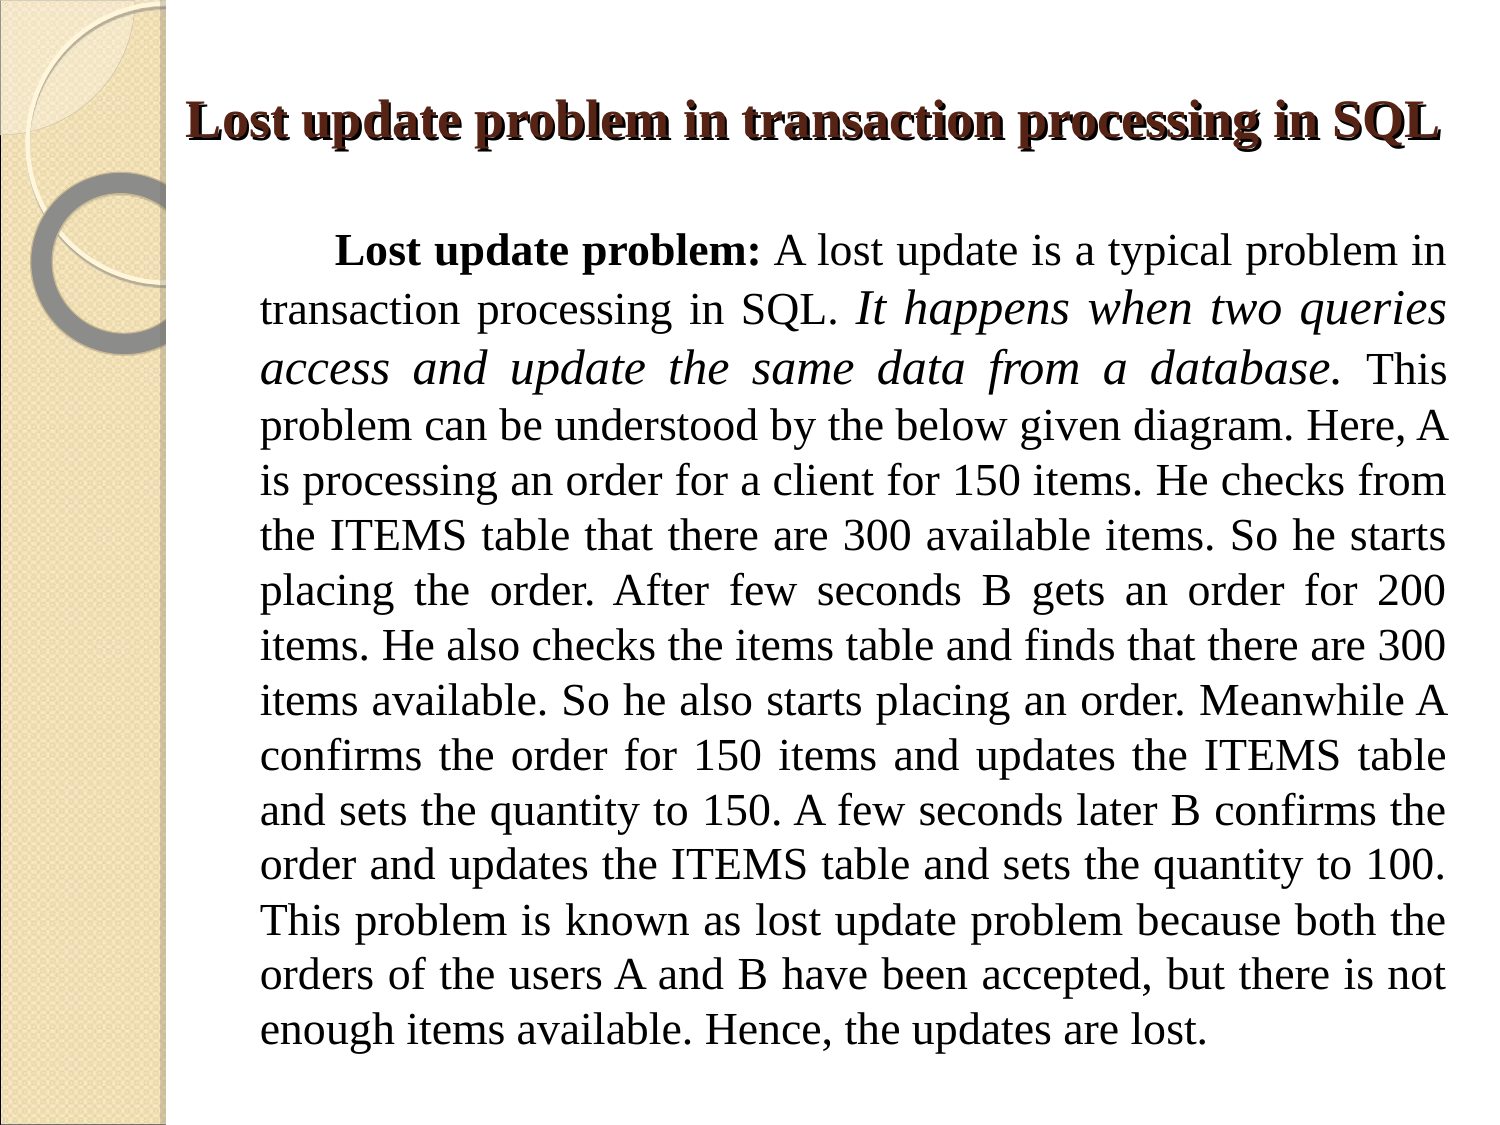

# Lost update problem in transaction processing in SQL
	Lost update problem: A lost update is a typical problem in transaction processing in SQL. It happens when two queries access and update the same data from a database. This problem can be understood by the below given diagram. Here, A is processing an order for a client for 150 items. He checks from the ITEMS table that there are 300 available items. So he starts placing the order. After few seconds B gets an order for 200 items. He also checks the items table and finds that there are 300 items available. So he also starts placing an order. Meanwhile A confirms the order for 150 items and updates the ITEMS table and sets the quantity to 150. A few seconds later B confirms the order and updates the ITEMS table and sets the quantity to 100. This problem is known as lost update problem because both the orders of the users A and B have been accepted, but there is not enough items available. Hence, the updates are lost.